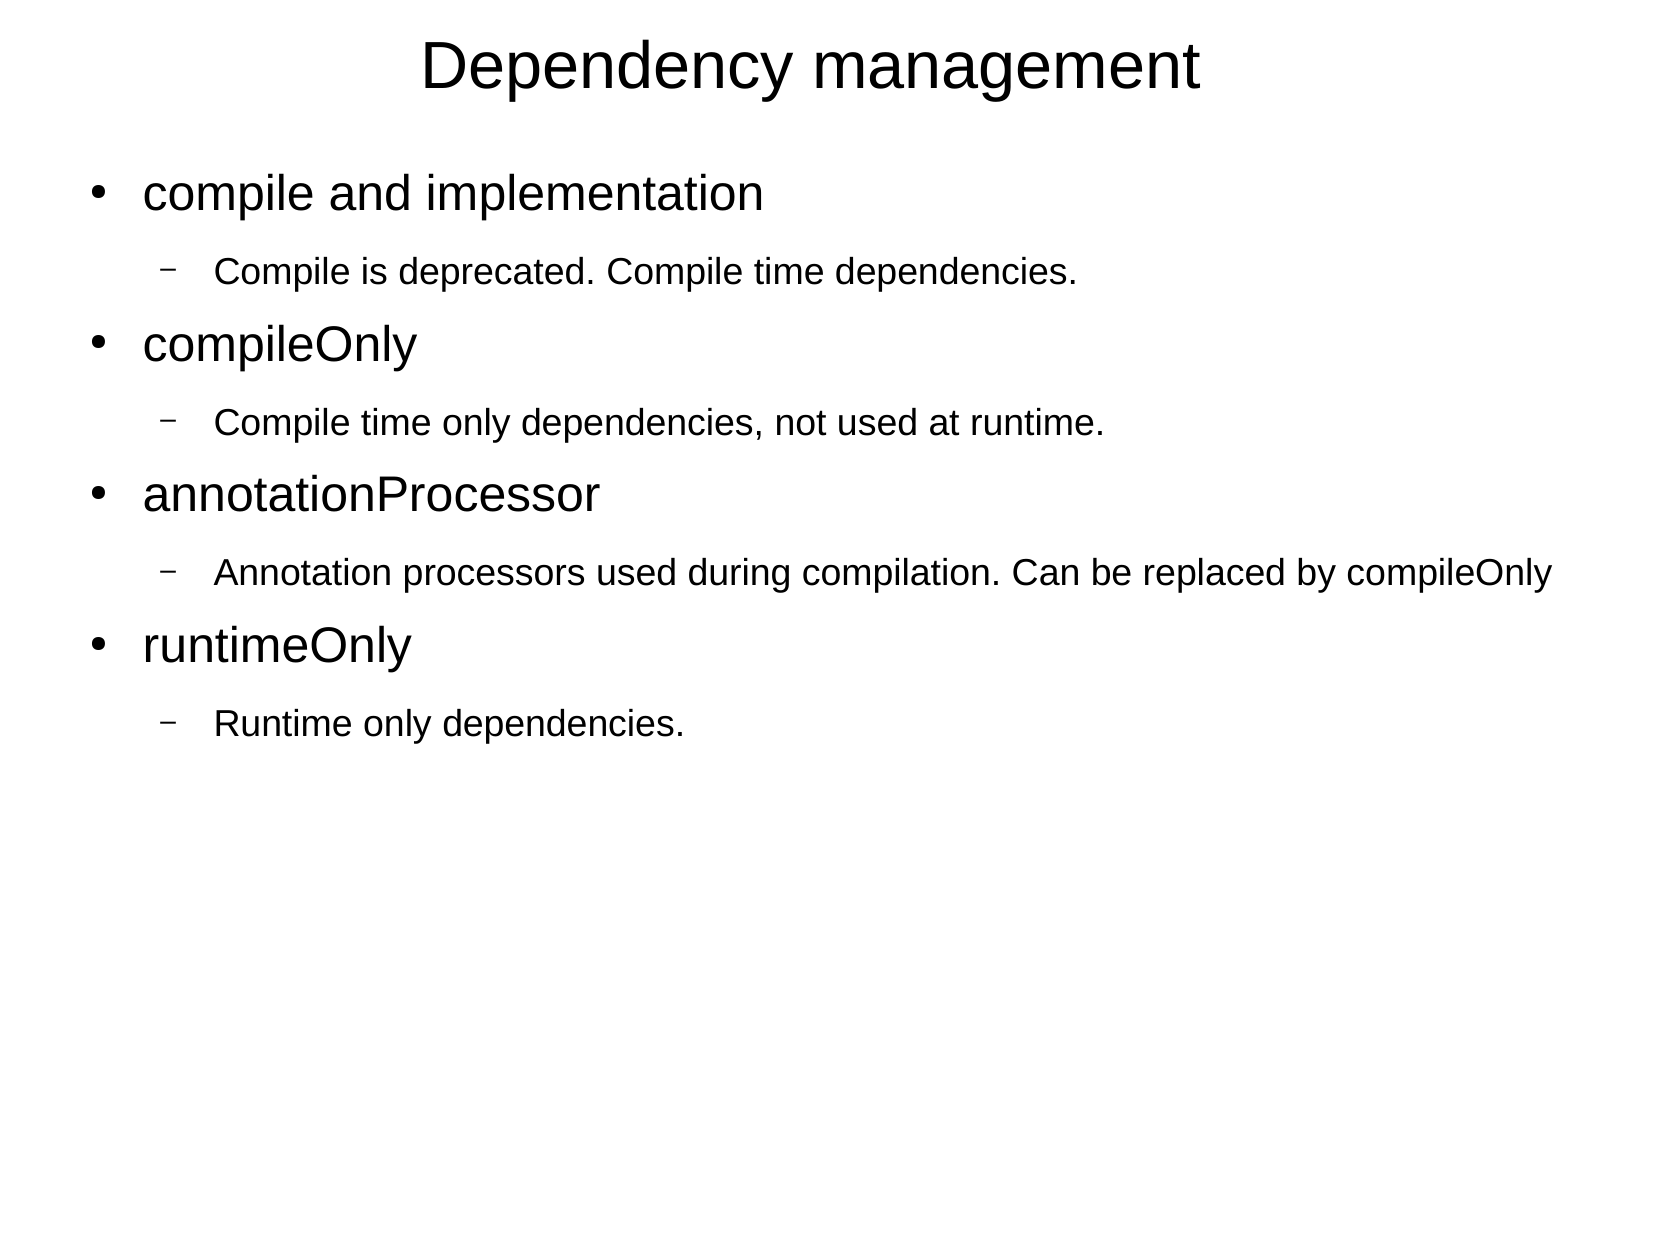

# Dependency management
compile and implementation
Compile is deprecated. Compile time dependencies.
compileOnly
Compile time only dependencies, not used at runtime.
annotationProcessor
Annotation processors used during compilation. Can be replaced by compileOnly
runtimeOnly
Runtime only dependencies.